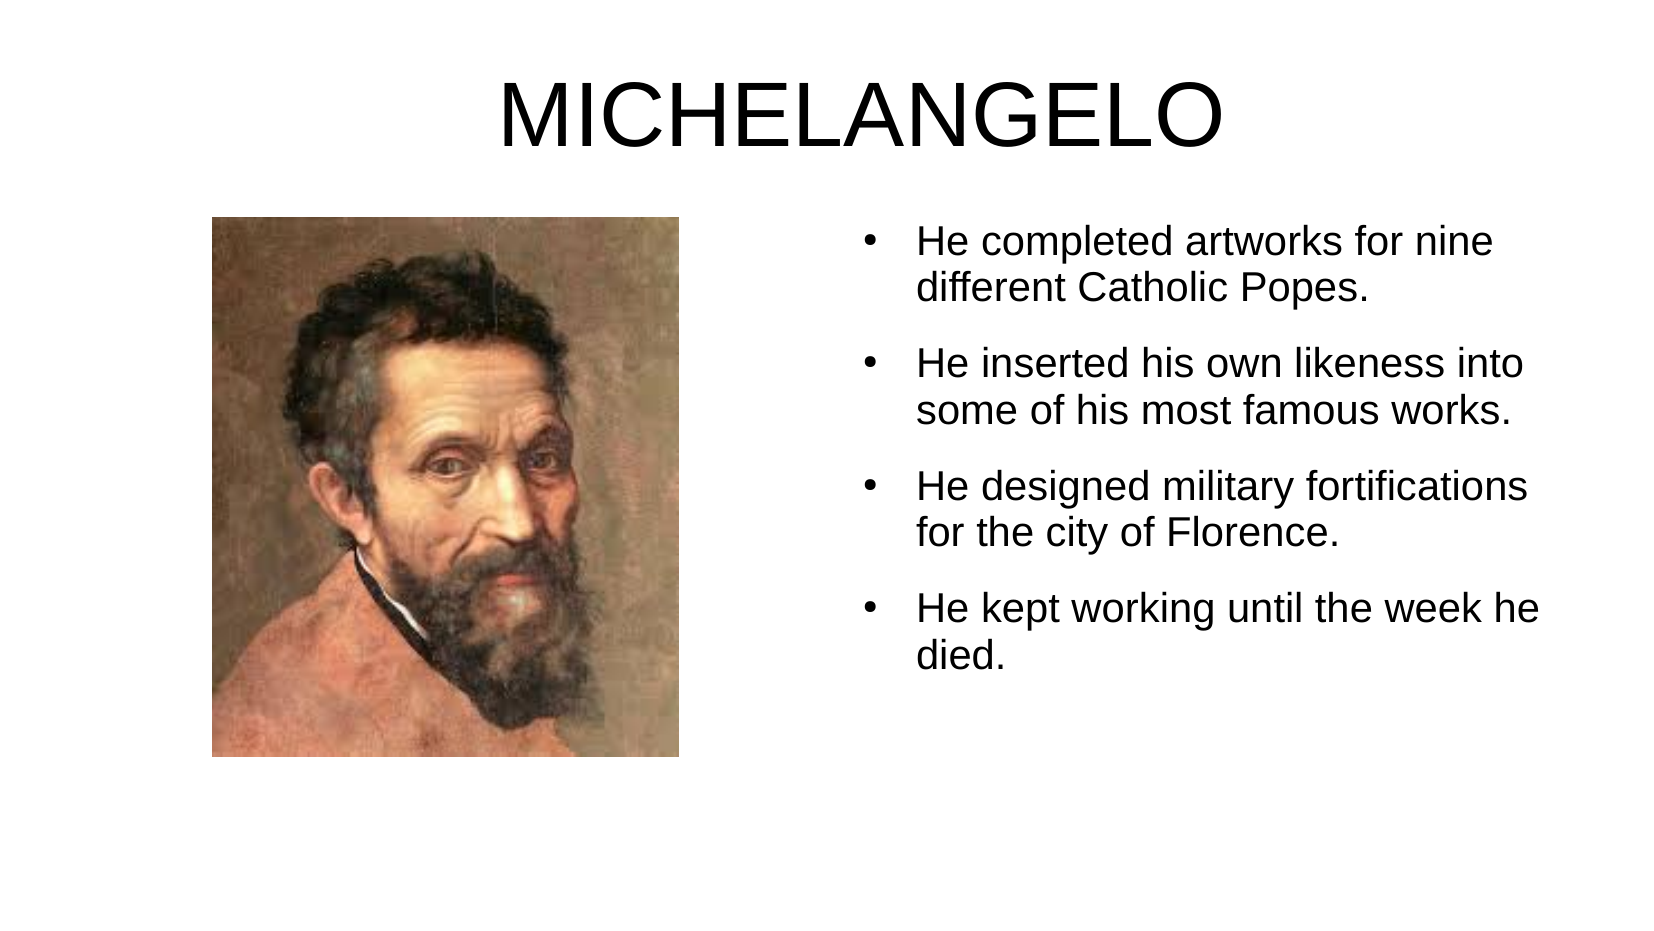

# MICHELANGELO
He completed artworks for nine different Catholic Popes.
He inserted his own likeness into some of his most famous works.
He designed military fortifications for the city of Florence.
He kept working until the week he died.